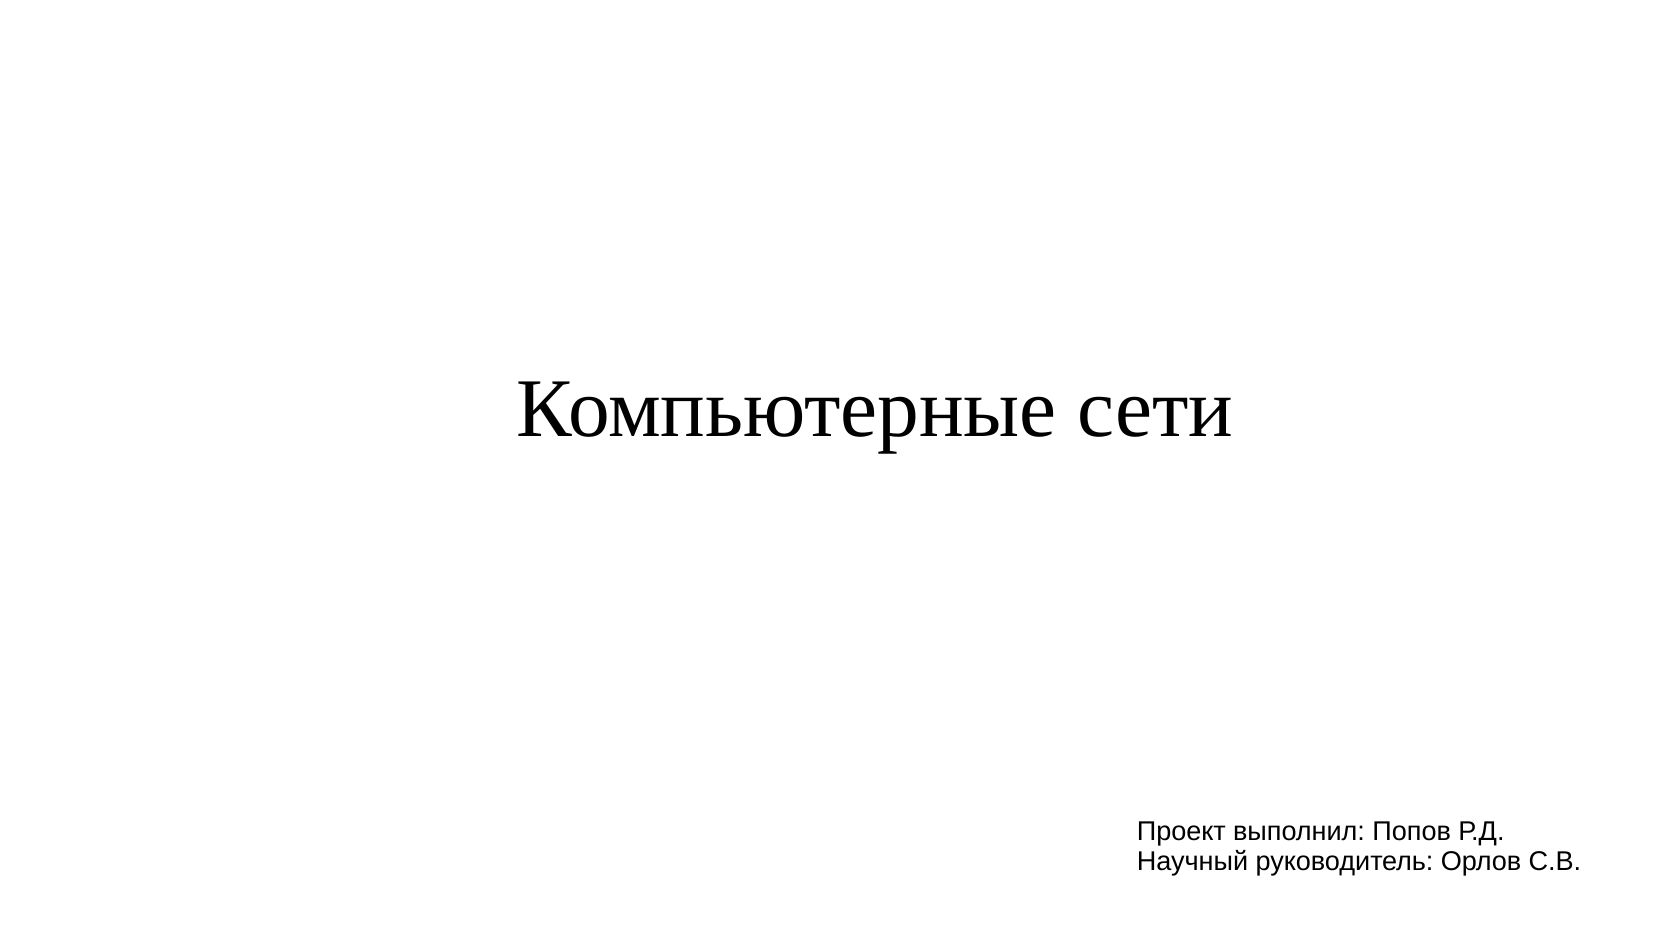

Компьютерные сети
Проект выполнил: Попов Р.Д.
Научный руководитель: Орлов С.В.